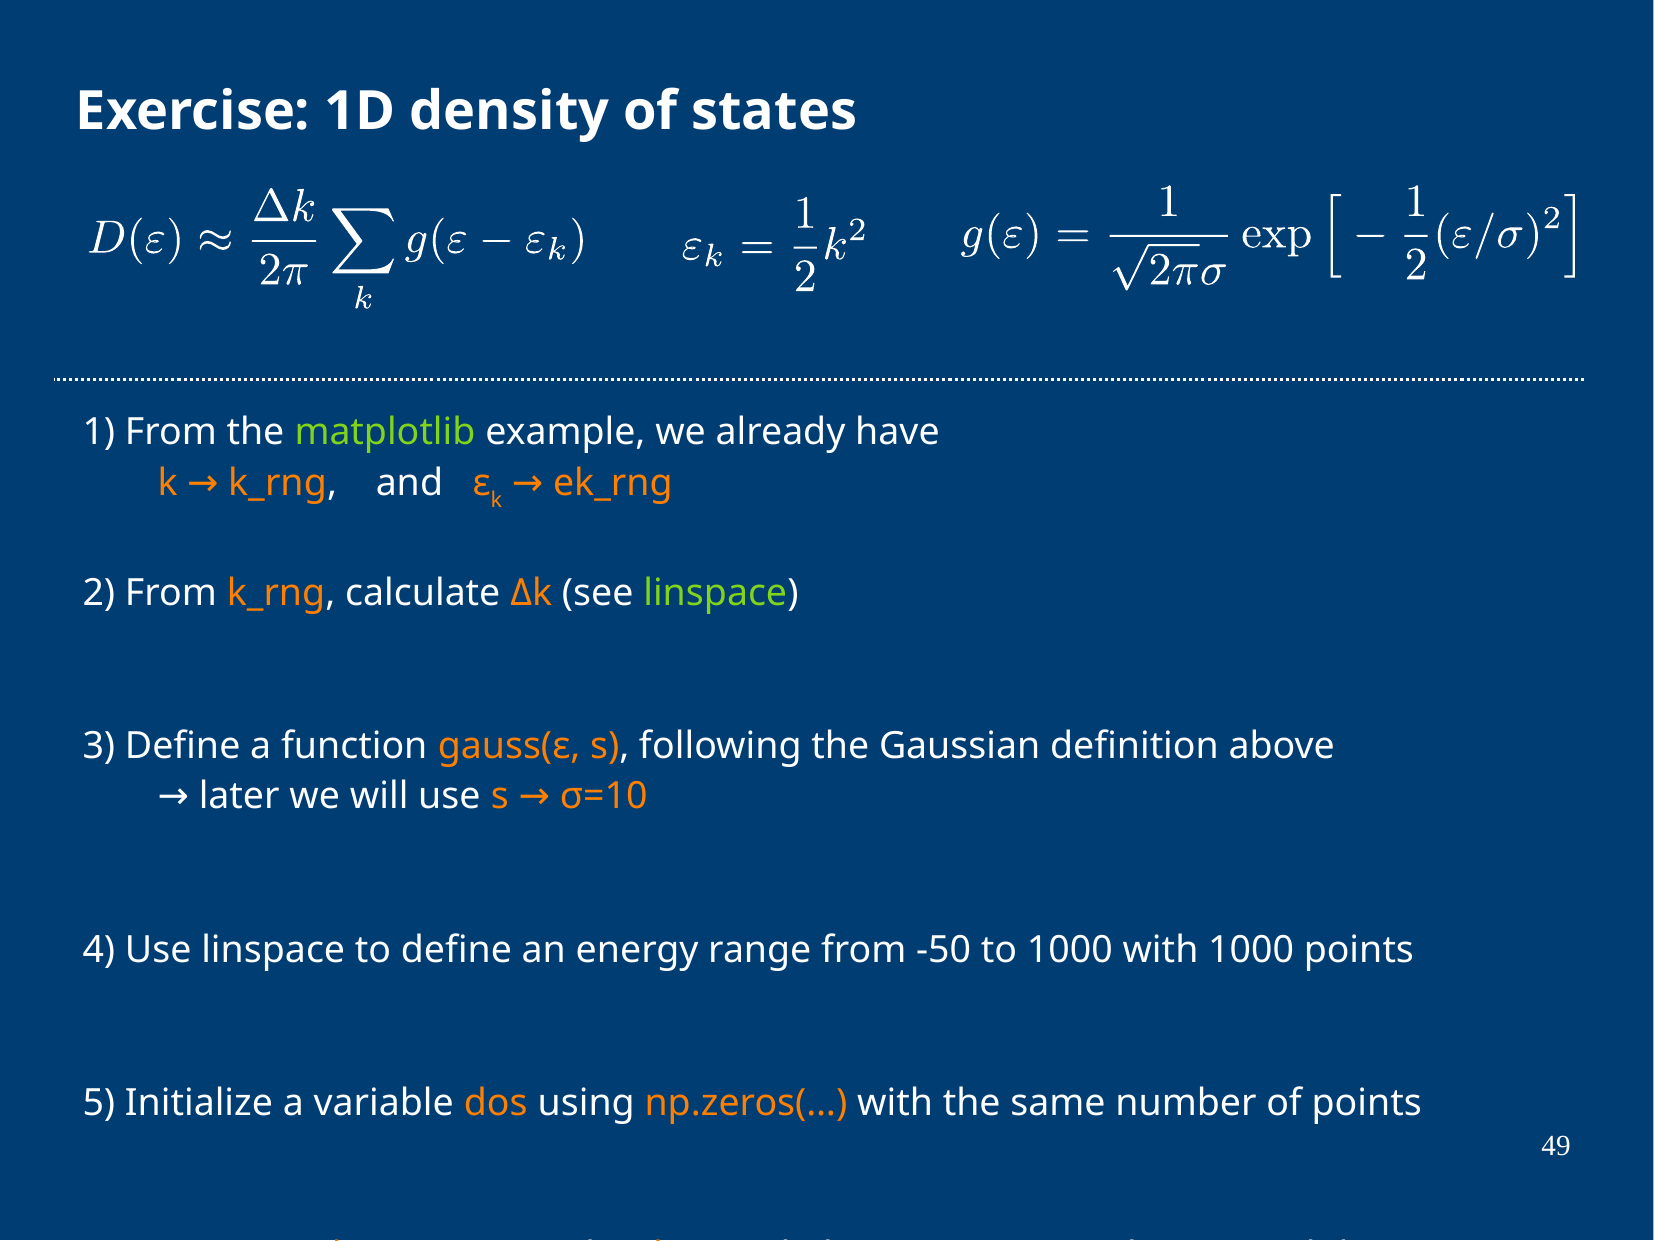

Exercise: 1D density of states
1) From the matplotlib example, we already have
	k → k_rng, and εk → ek_rng
2) From k_rng, calculate Δk (see linspace)
3) Define a function gauss(ε, s), following the Gaussian definition above
	→ later we will use s → σ=10
4) Use linspace to define an energy range from -50 to 1000 with 1000 points
5) Initialize a variable dos using np.zeros(…) with the same number of points
6) Loop over ek_rng to sum the dos, and plot D(ε) vs ε. Result → next slide